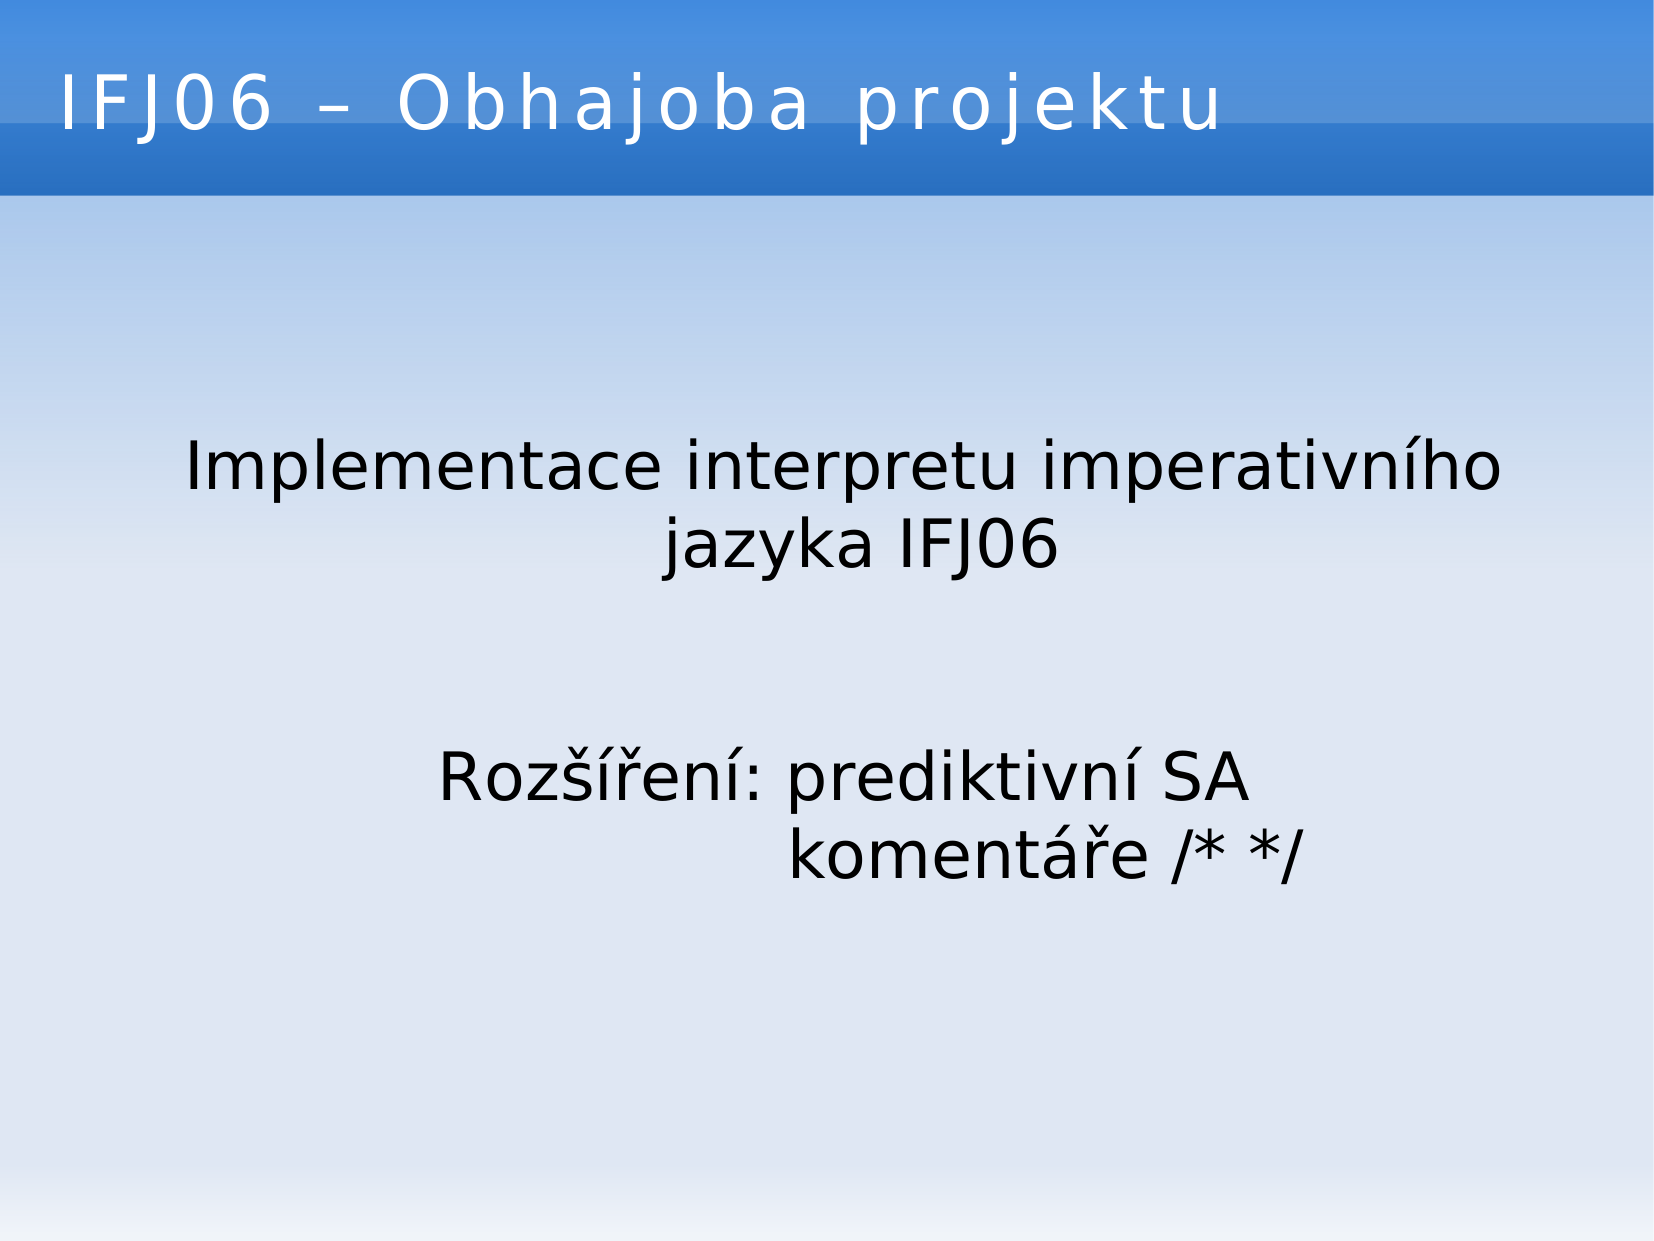

# IFJ06 – Obhajoba projektu
Implementace interpretu imperativního jazyka IFJ06
Rozšíření: prediktivní SA
 komentáře /* */